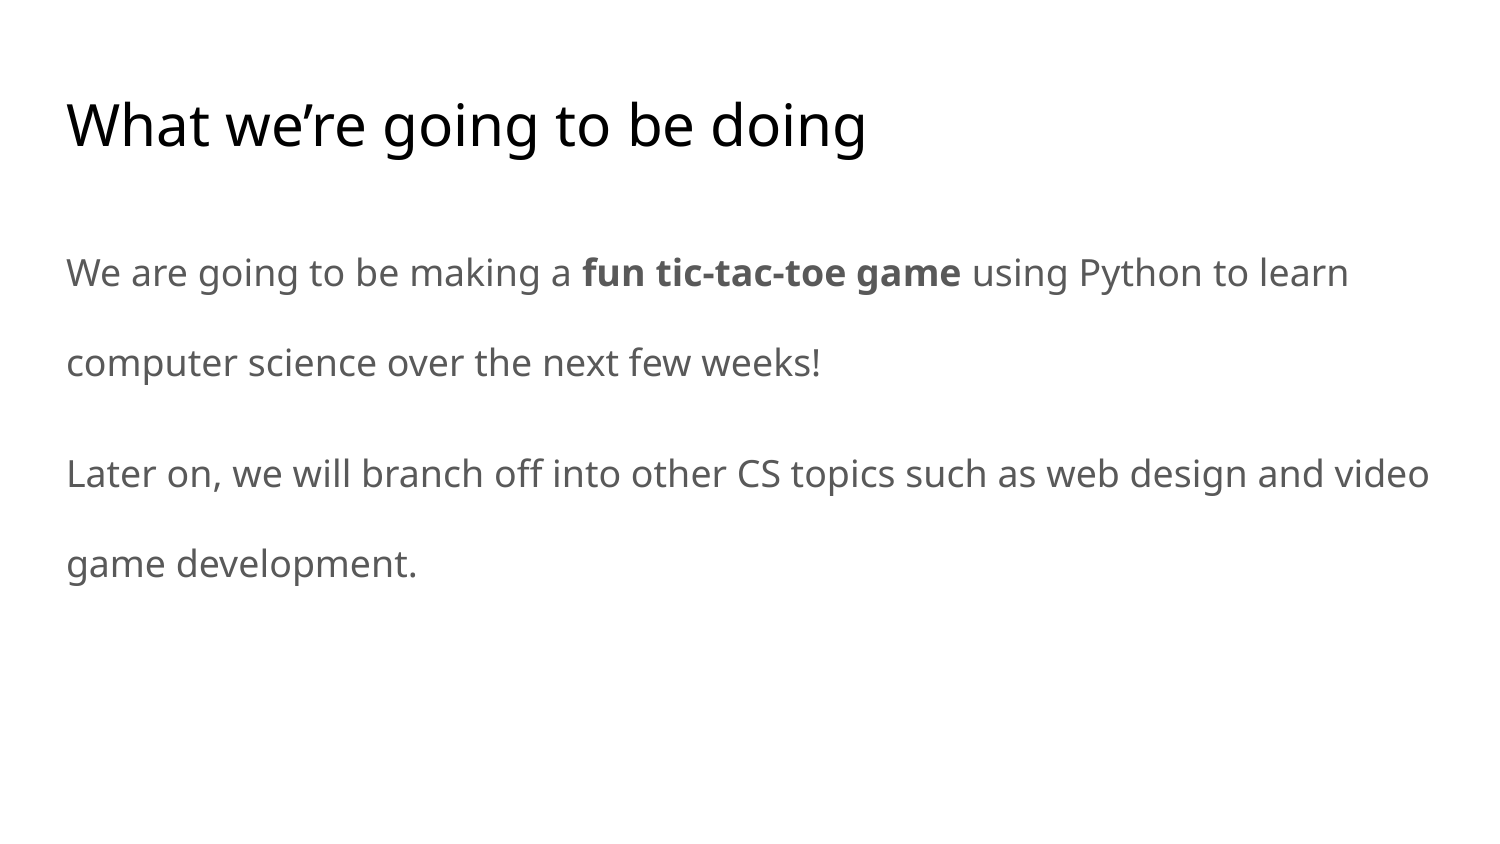

# What we’re going to be doing
We are going to be making a fun tic-tac-toe game using Python to learn computer science over the next few weeks!
Later on, we will branch off into other CS topics such as web design and video game development.